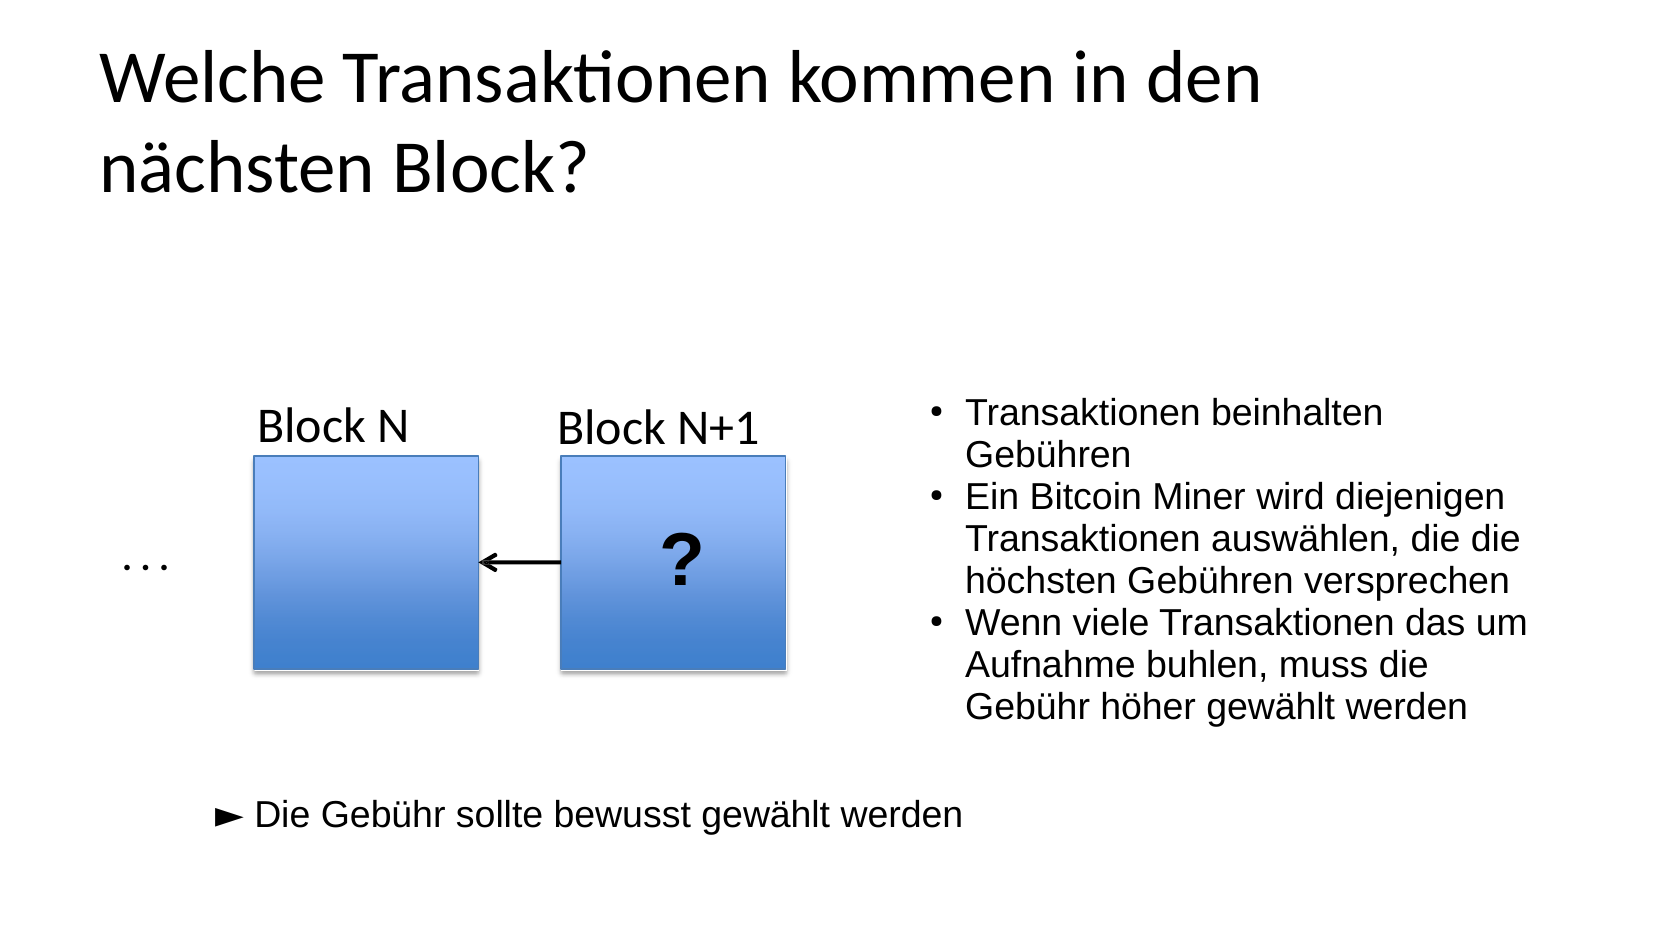

# Welche Transaktionen kommen in den nächsten Block?
Transaktionen beinhalten Gebühren
Ein Bitcoin Miner wird diejenigen Transaktionen auswählen, die die höchsten Gebühren versprechen
Wenn viele Transaktionen das um Aufnahme buhlen, muss die Gebühr höher gewählt werden
Block N
Block N+1
?
. . .
► Die Gebühr sollte bewusst gewählt werden